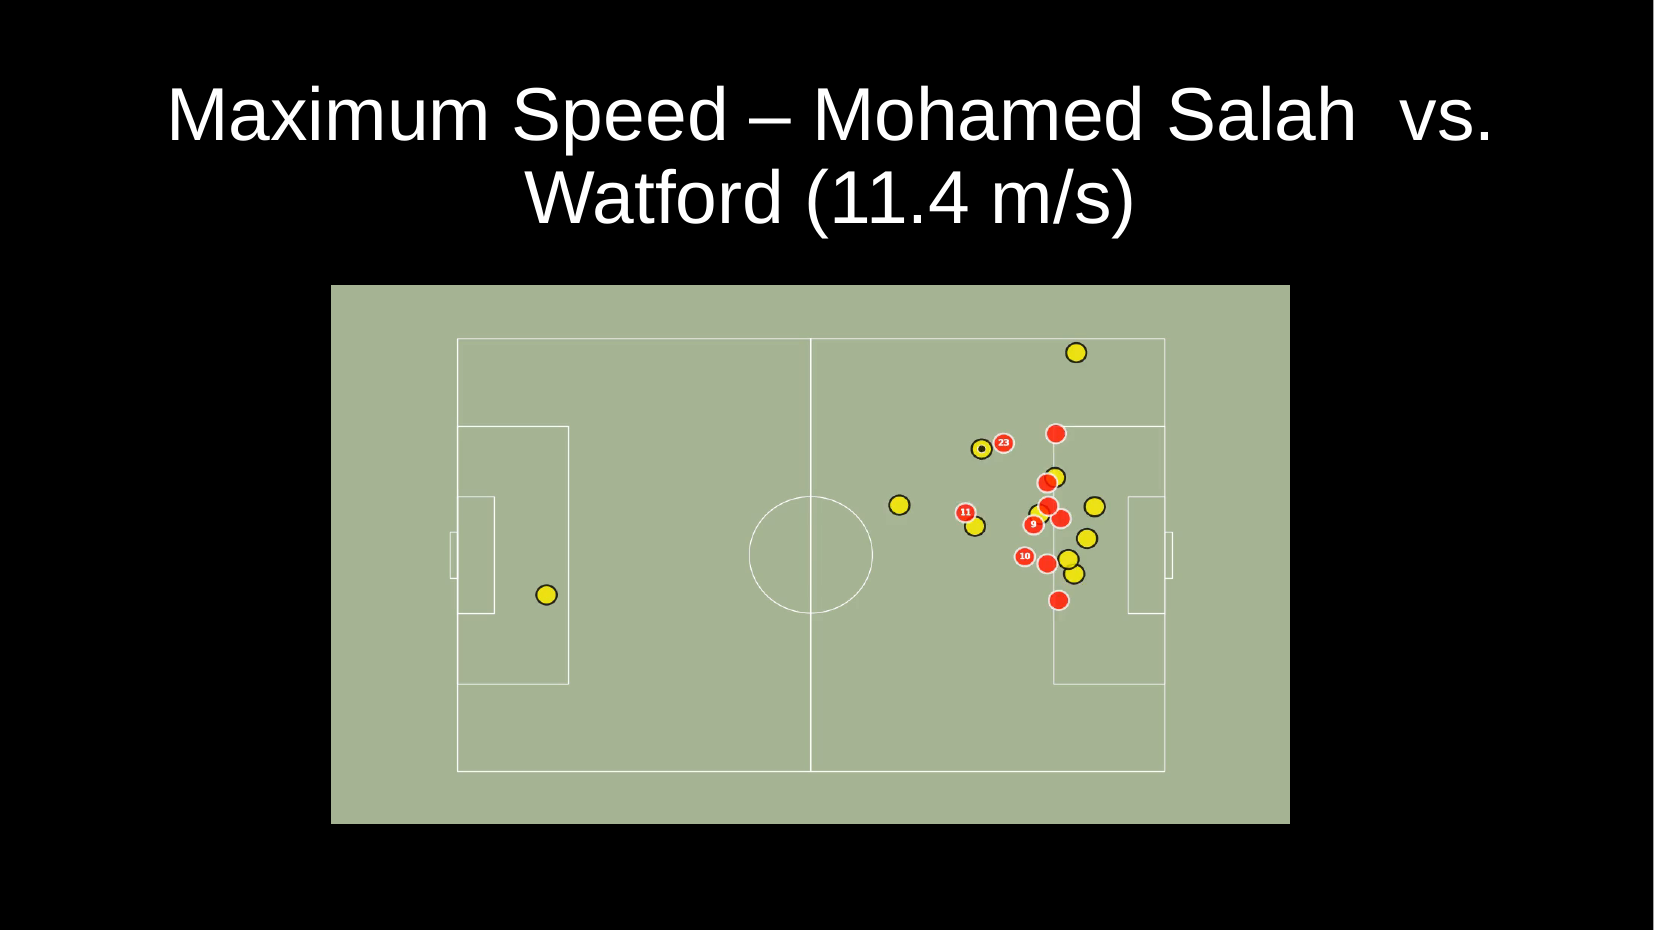

# Maximum Speed – Mohamed Salah vs. Watford (11.4 m/s)